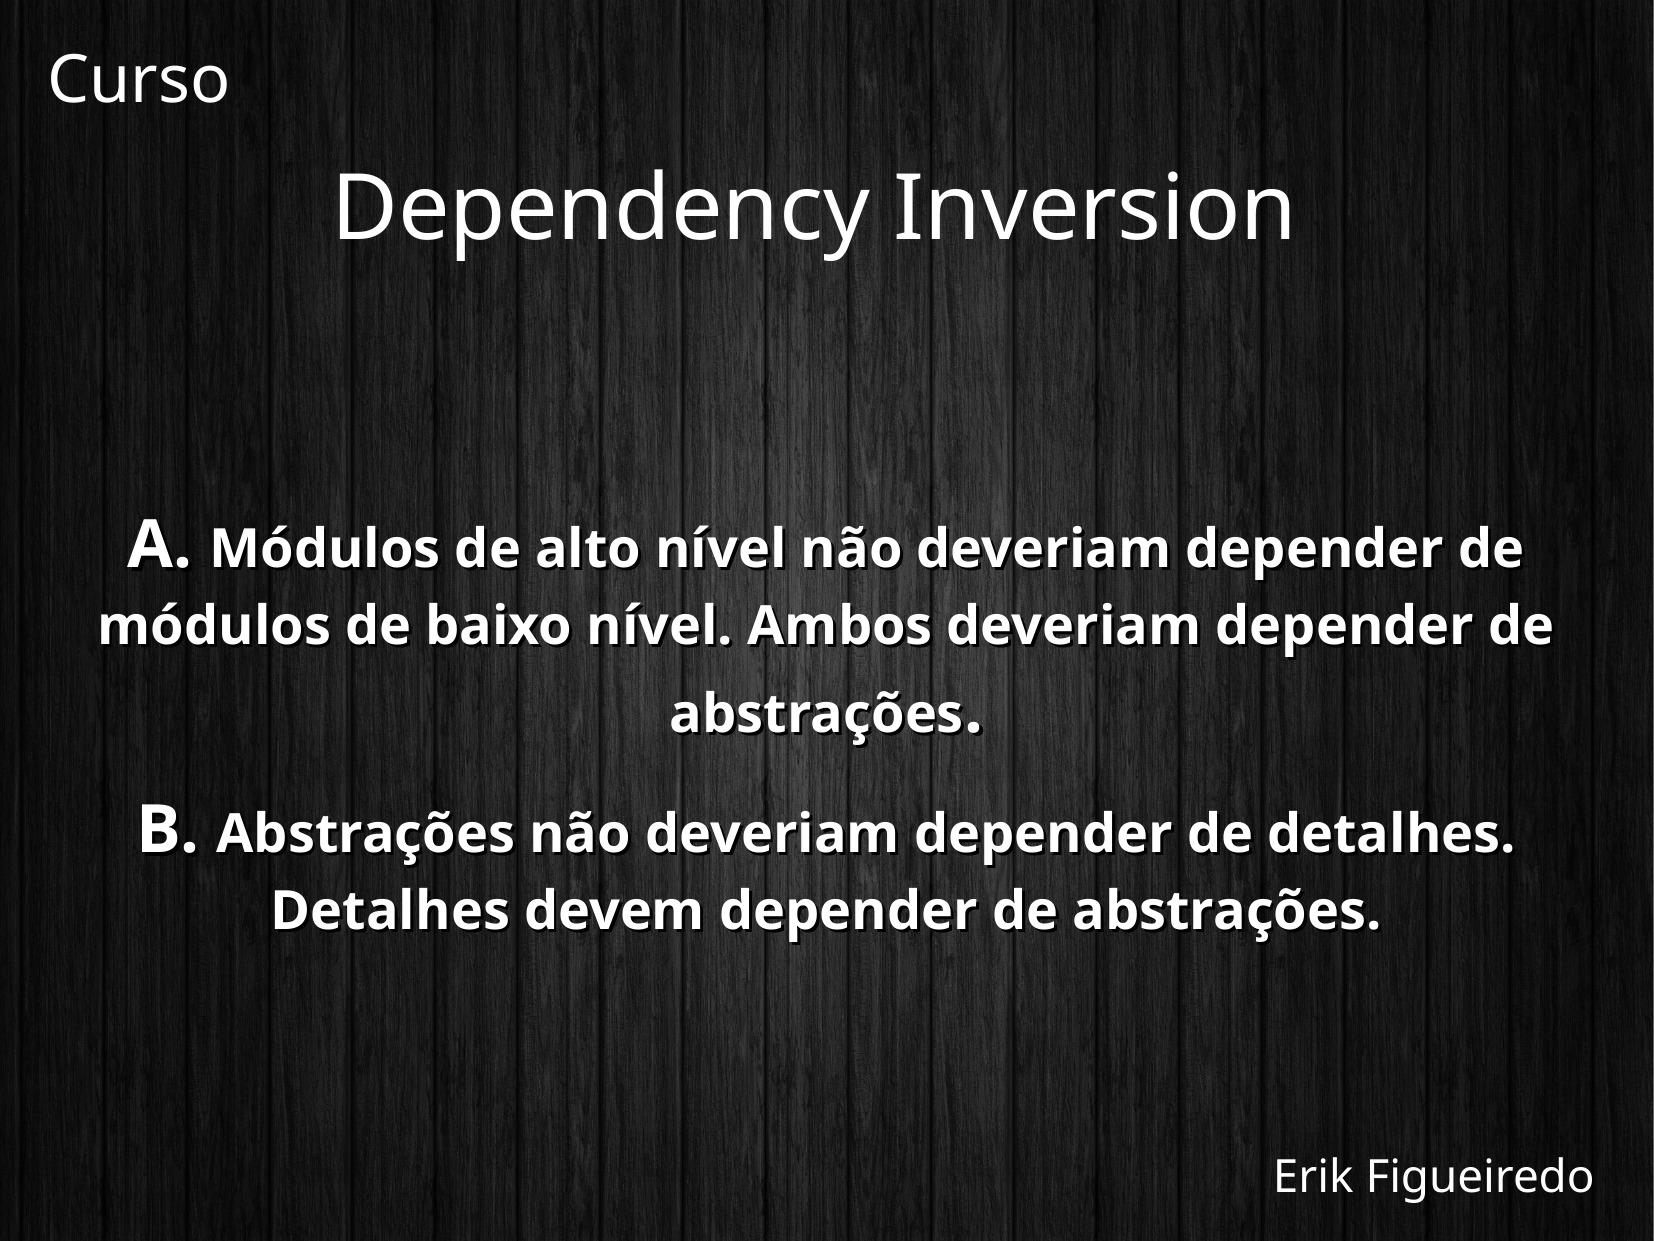

Curso
# Dependency Inversion
A. Módulos de alto nível não deveriam depender de módulos de baixo nível. Ambos deveriam depender de abstrações.
B. Abstrações não deveriam depender de detalhes. Detalhes devem depender de abstrações.
Erik Figueiredo